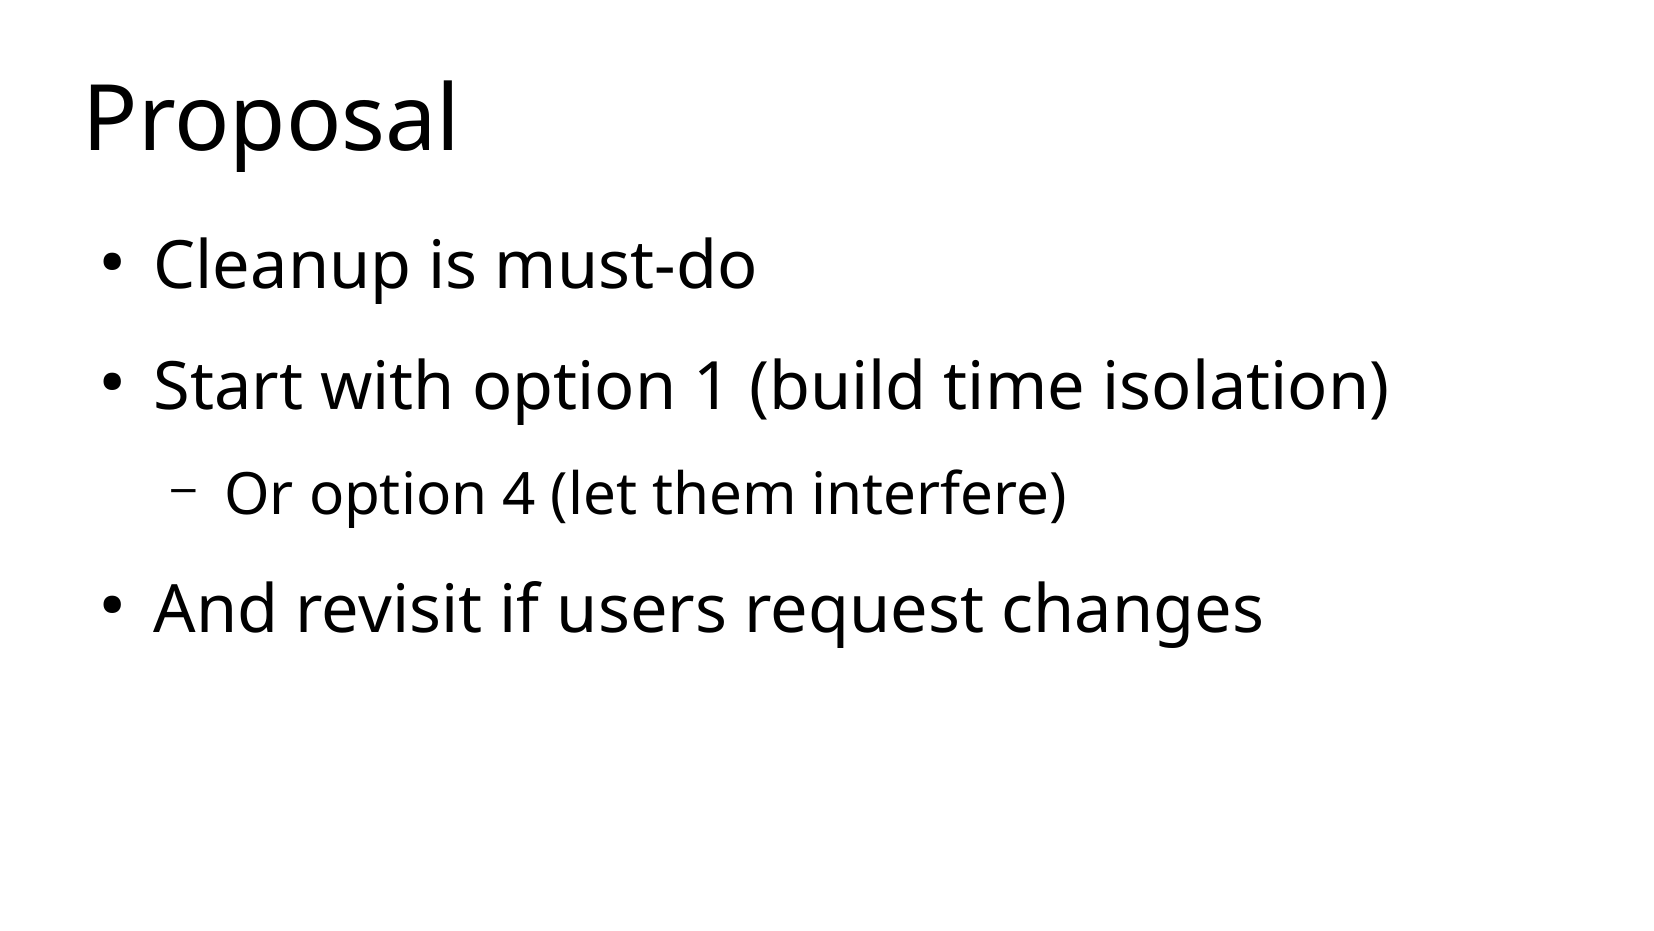

# Proposal
Cleanup is must-do
Start with option 1 (build time isolation)
Or option 4 (let them interfere)
And revisit if users request changes